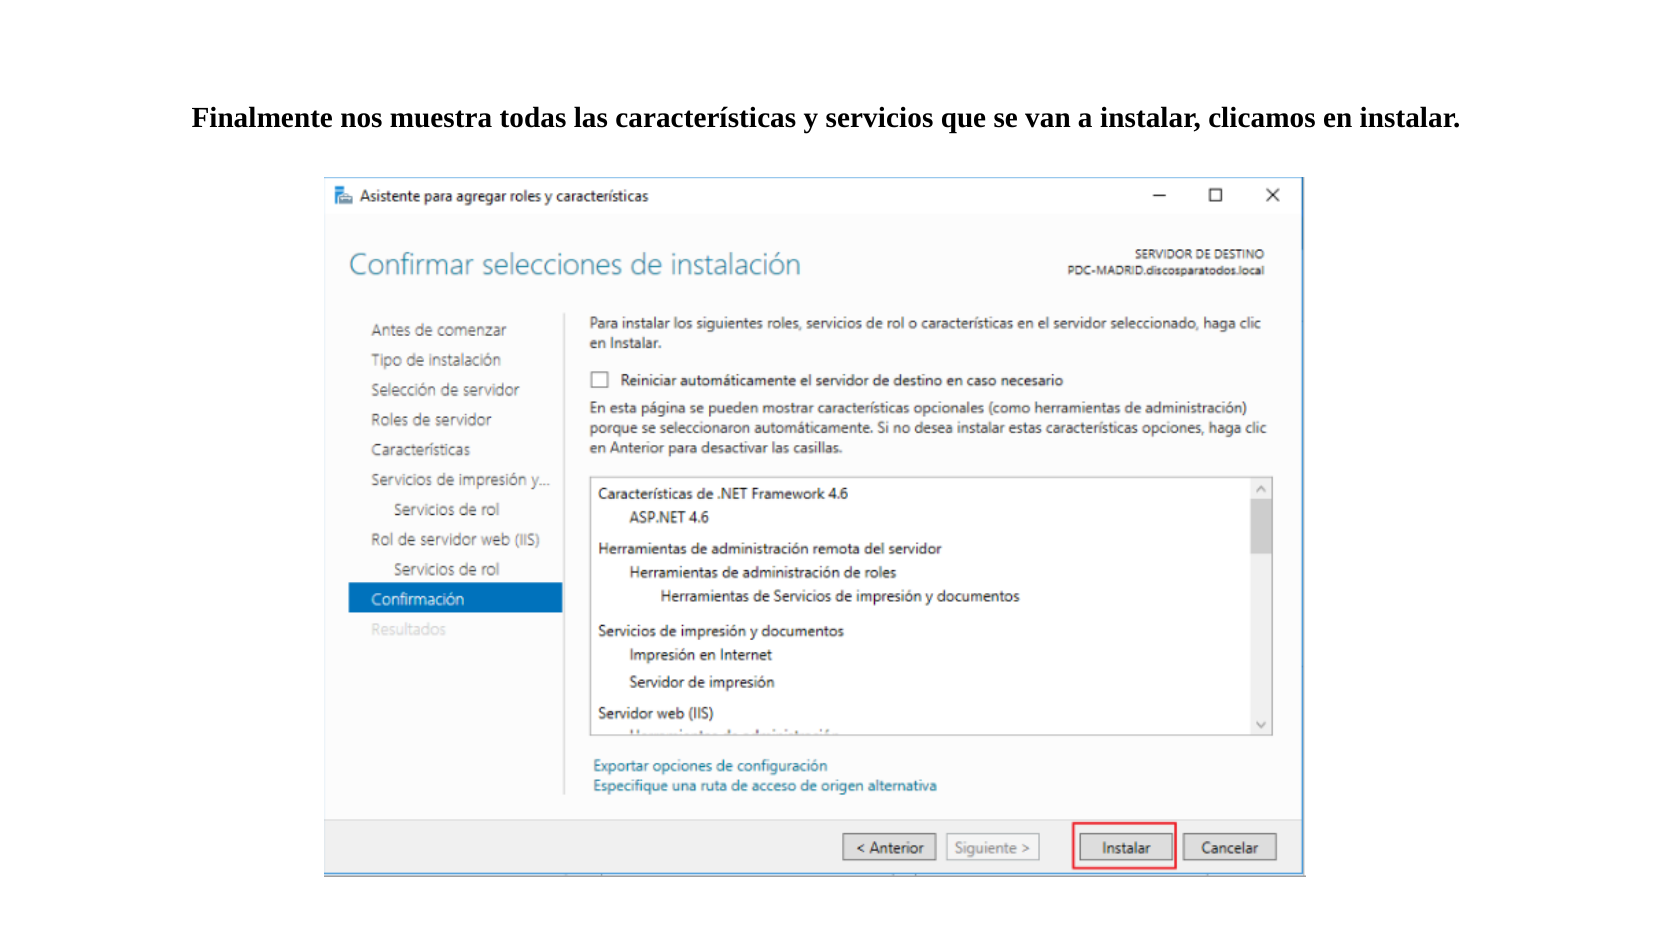

# Finalmente nos muestra todas las características y servicios que se van a instalar, clicamos en instalar.